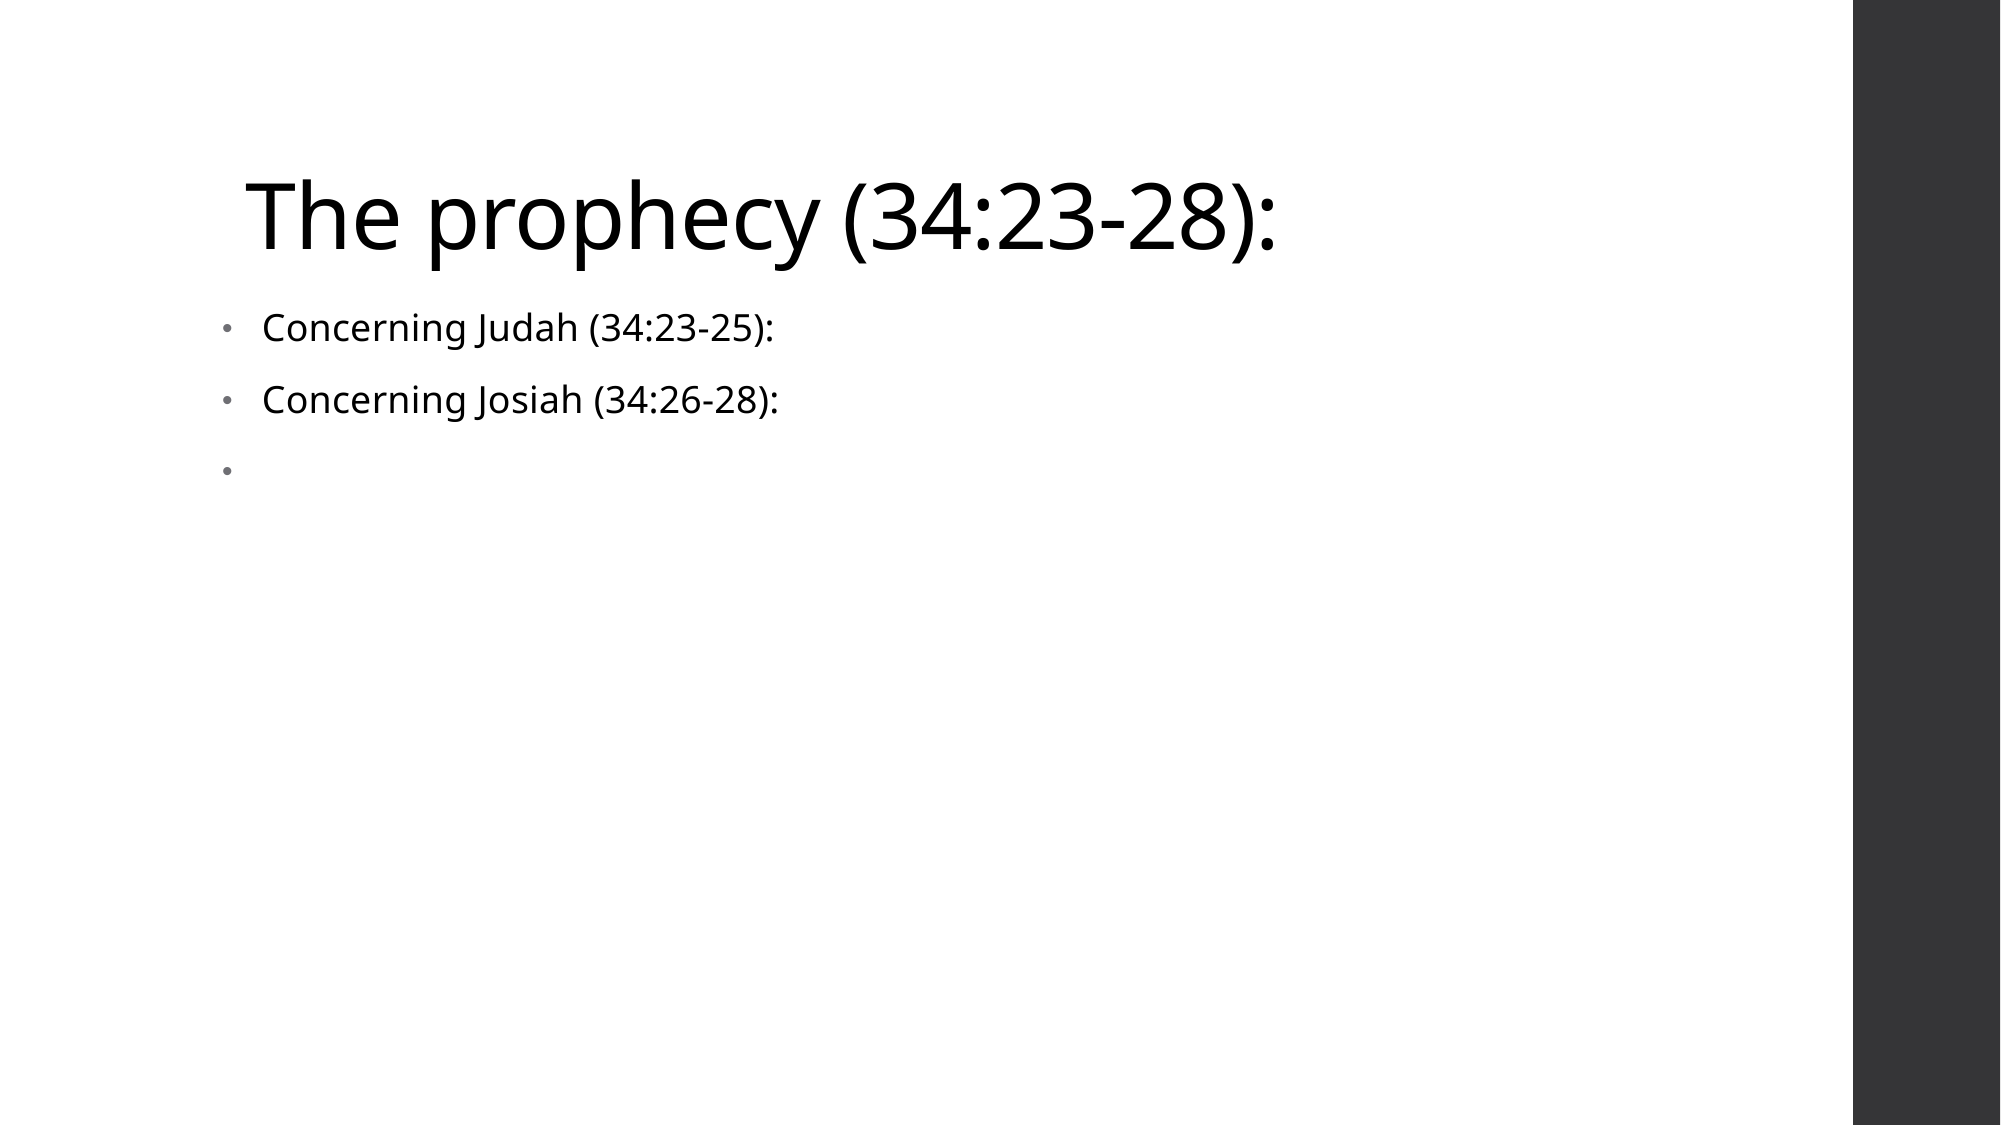

# The prophecy (34:23-28):
 Concerning Judah (34:23-25):
 Concerning Josiah (34:26-28):